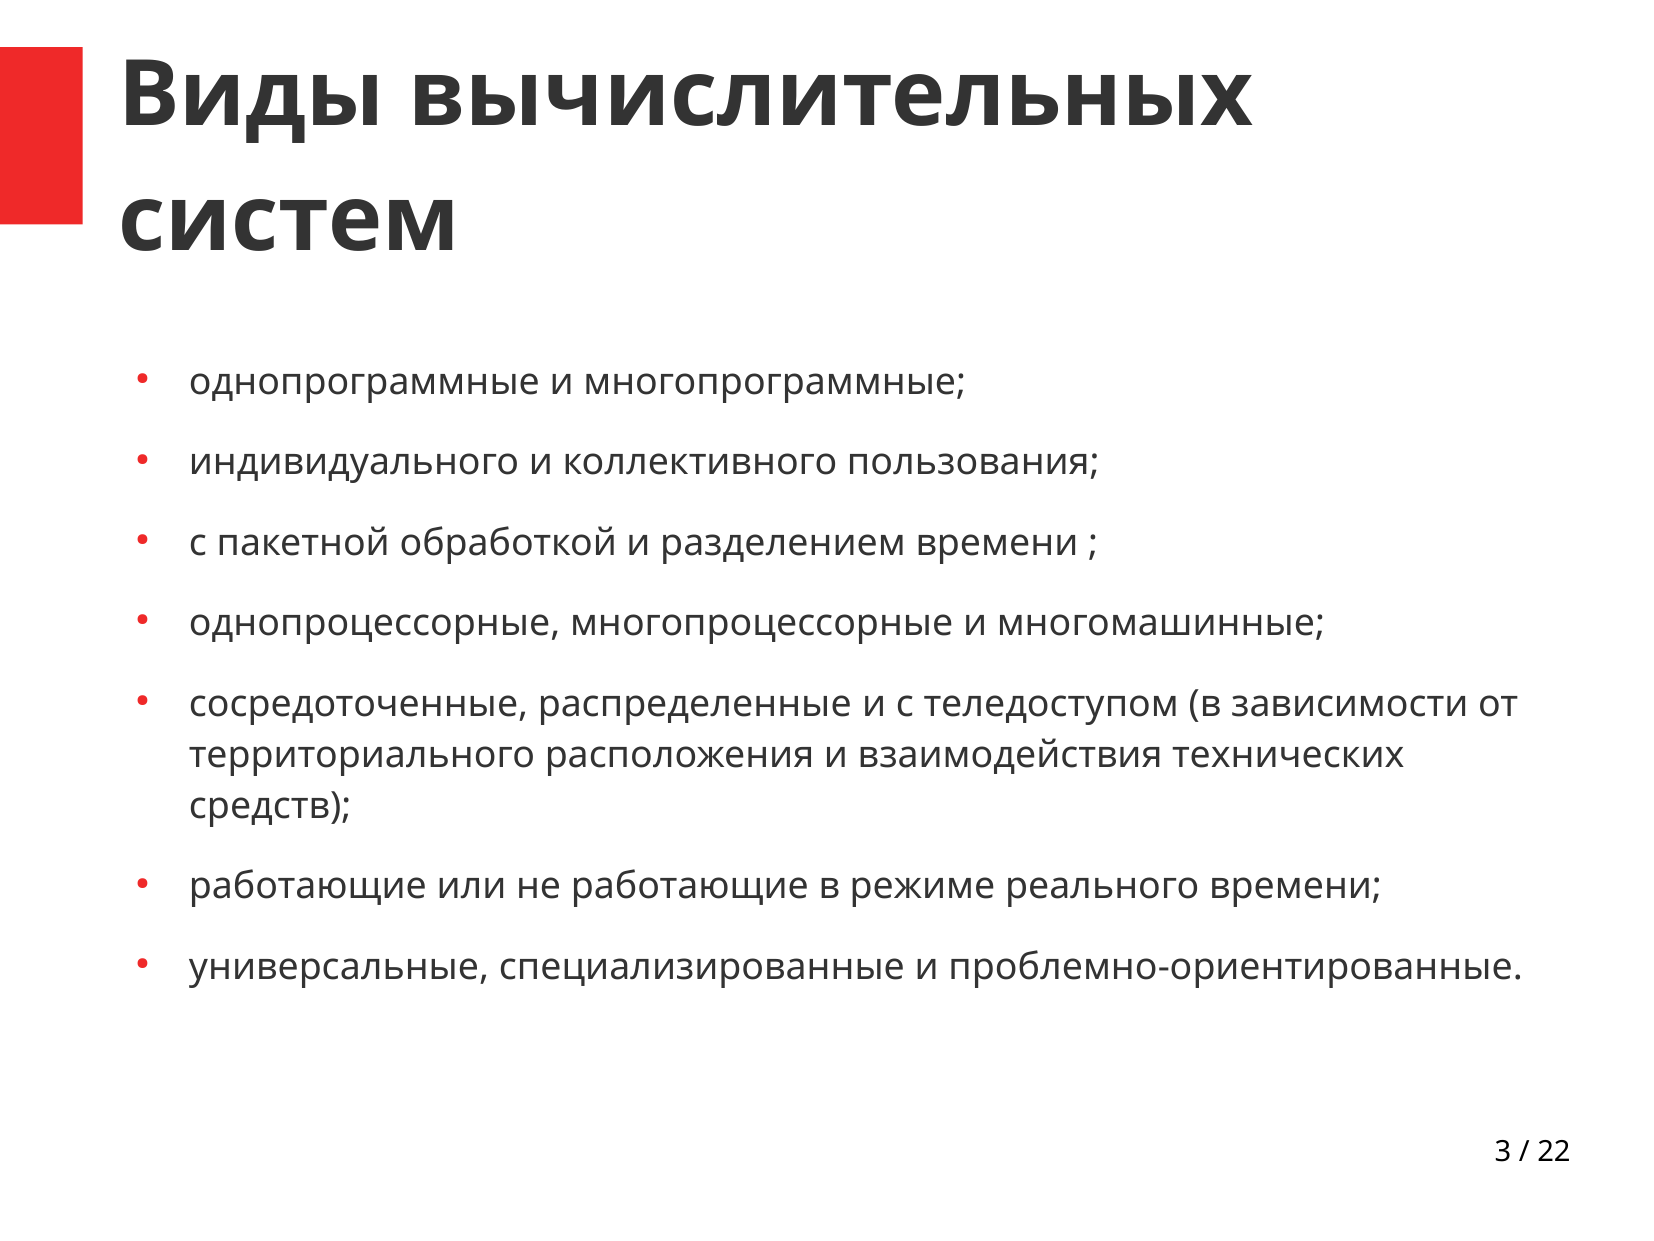

# Виды вычислительных систем
однопрограммные и многопрограммные;
индивидуального и коллективного пользования;
с пакетной обработкой и разделением времени ;
однопроцессорные, многопроцессорные и многомашинные;
сосредоточенные, распределенные и с теледоступом (в зависимости от территориального расположения и взаимодействия технических средств);
работающие или не работающие в режиме реального времени;
универсальные, специализированные и проблемно-ориентированные.
3